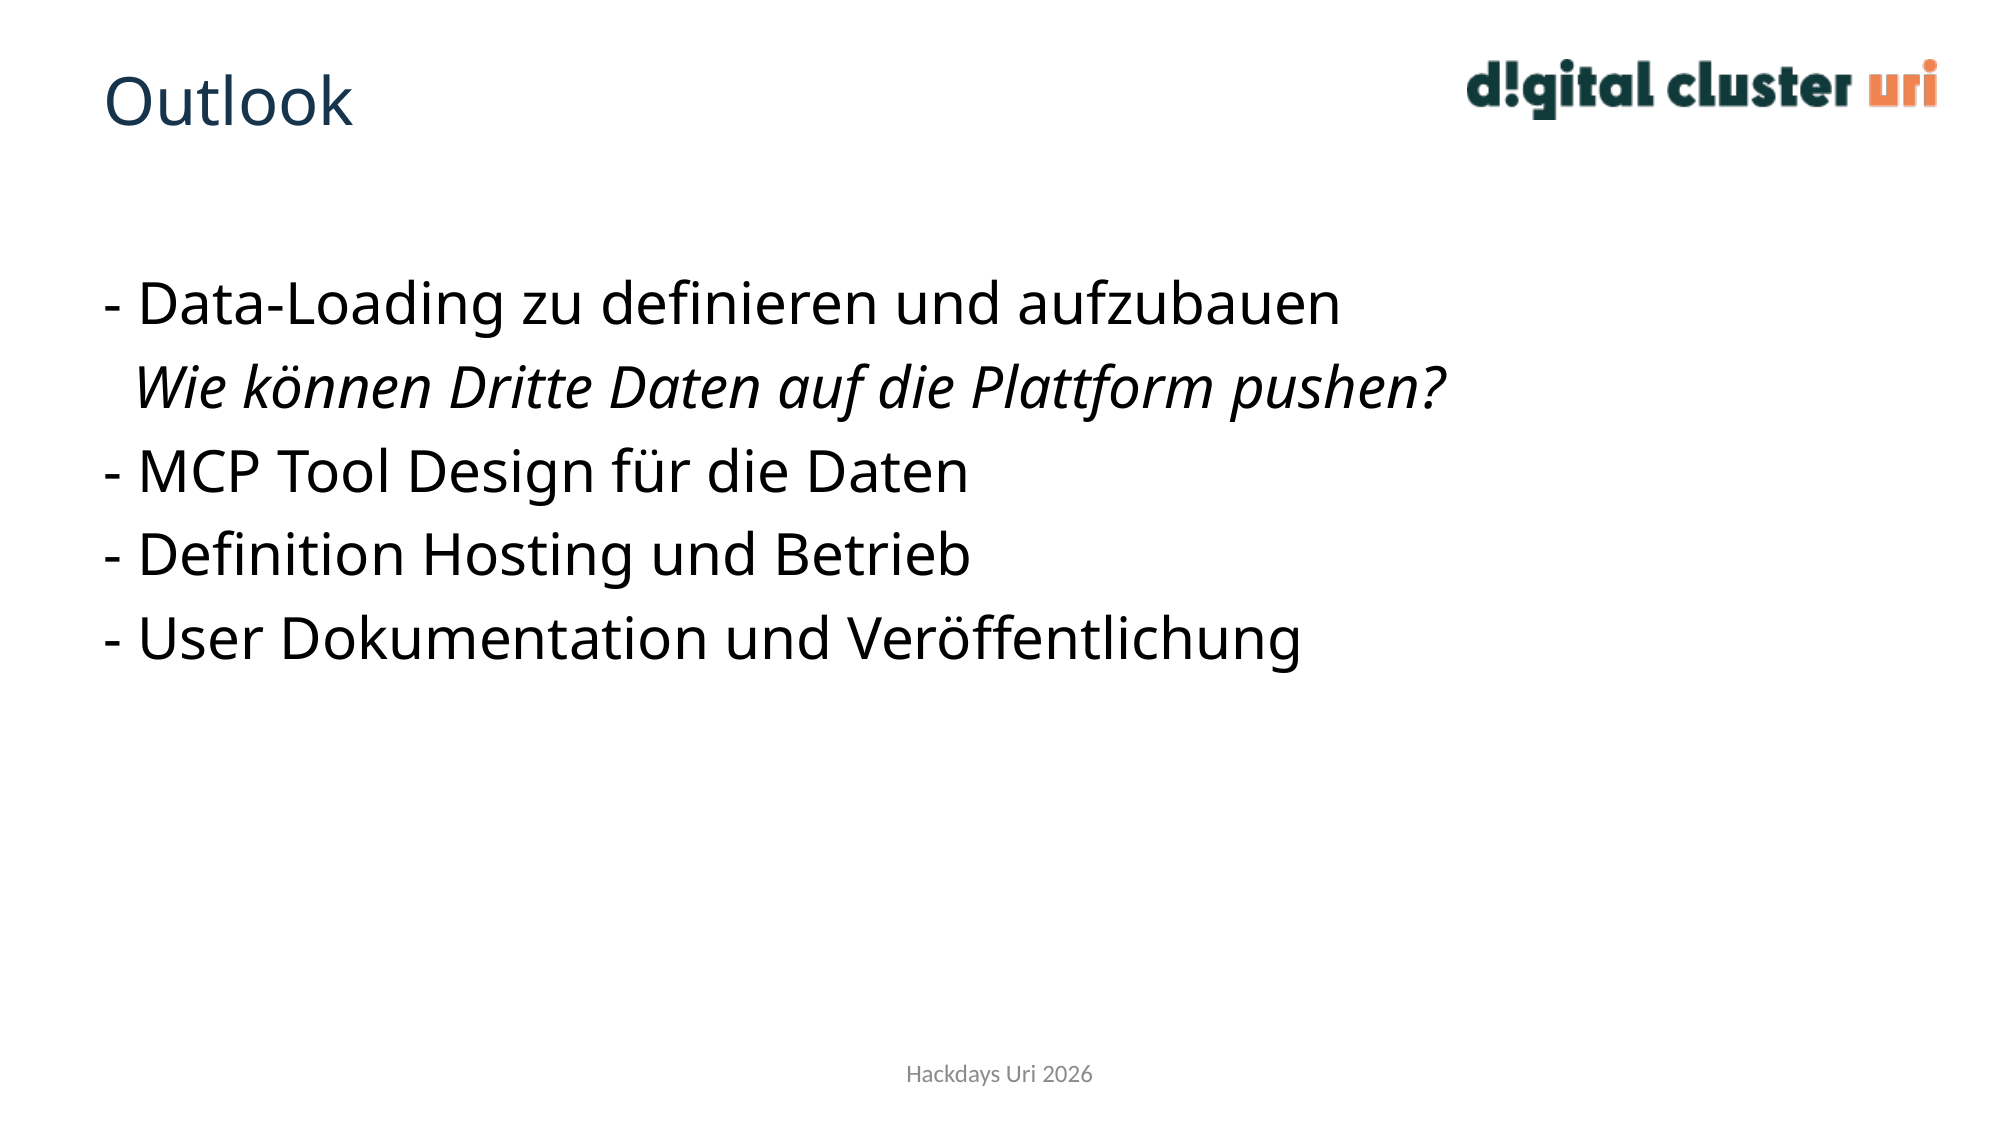

# Outlook
- Data-Loading zu definieren und aufzubauen
 Wie können Dritte Daten auf die Plattform pushen?
- MCP Tool Design für die Daten
- Definition Hosting und Betrieb
- User Dokumentation und Veröffentlichung
Hackdays Uri 2026